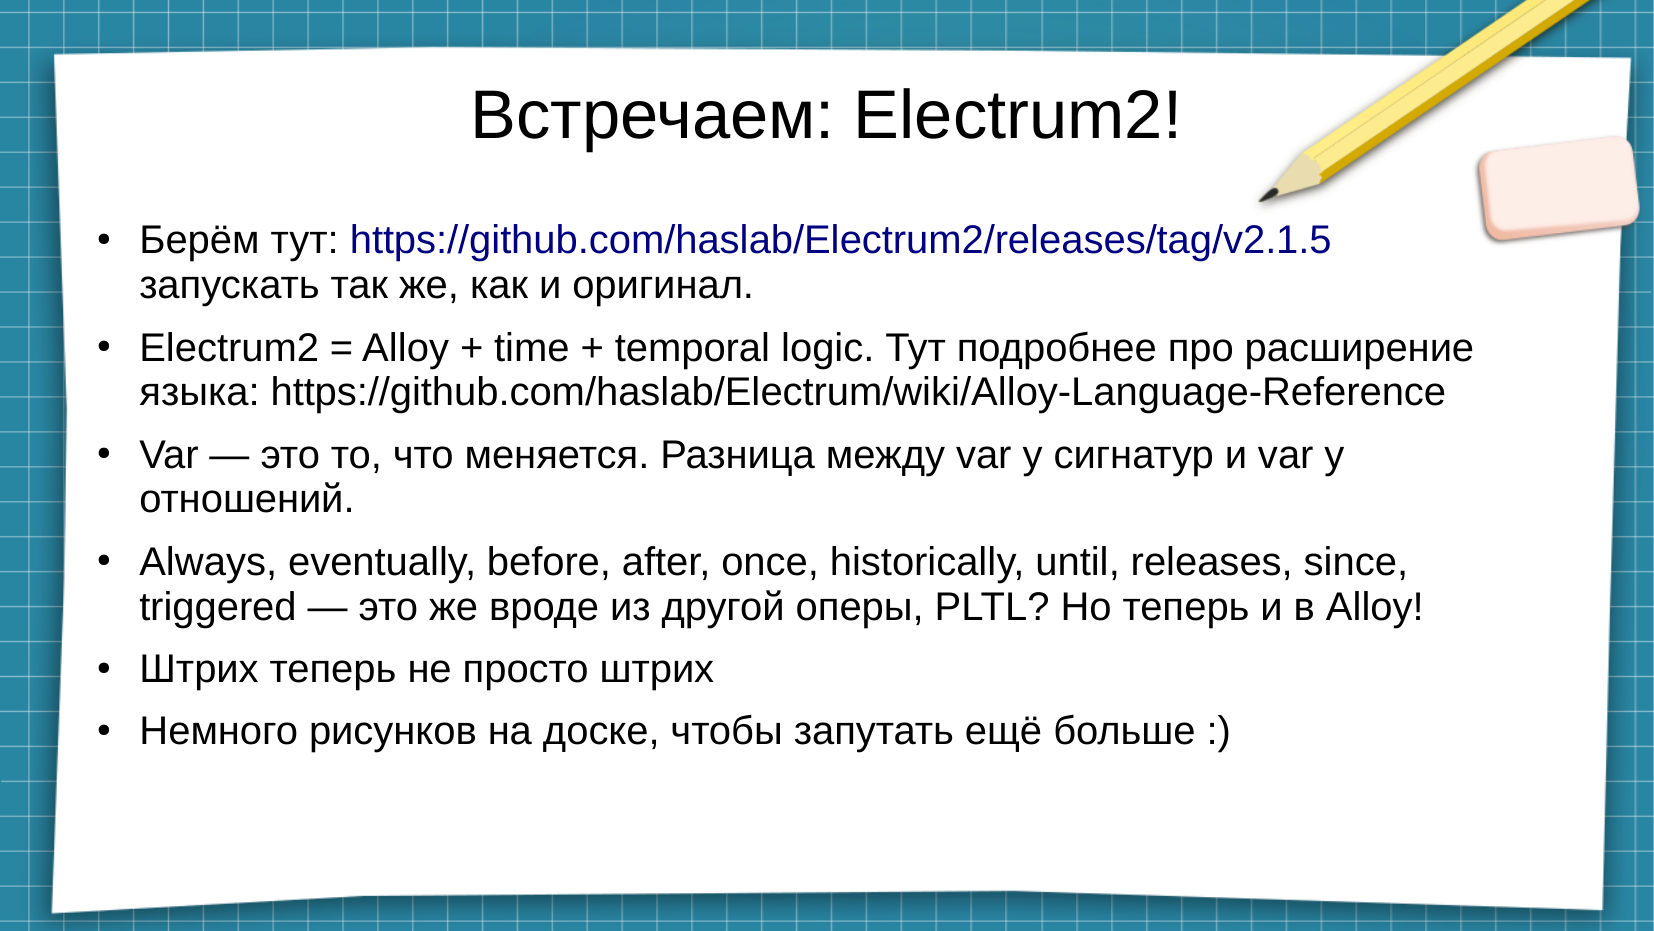

# Встречаем: Electrum2!
Берём тут: https://github.com/haslab/Electrum2/releases/tag/v2.1.5
запускать так же, как и оригинал.
Electrum2 = Alloy + time + temporal logic. Тут подробнее про расширение языка: https://github.com/haslab/Electrum/wiki/Alloy-Language-Reference
Var — это то, что меняется. Разница между var у сигнатур и var у отношений.
Always, eventually, before, after, once, historically, until, releases, since, triggered — это же вроде из другой оперы, PLTL? Но теперь и в Alloy!
Штрих теперь не просто штрих
Немного рисунков на доске, чтобы запутать ещё больше :)